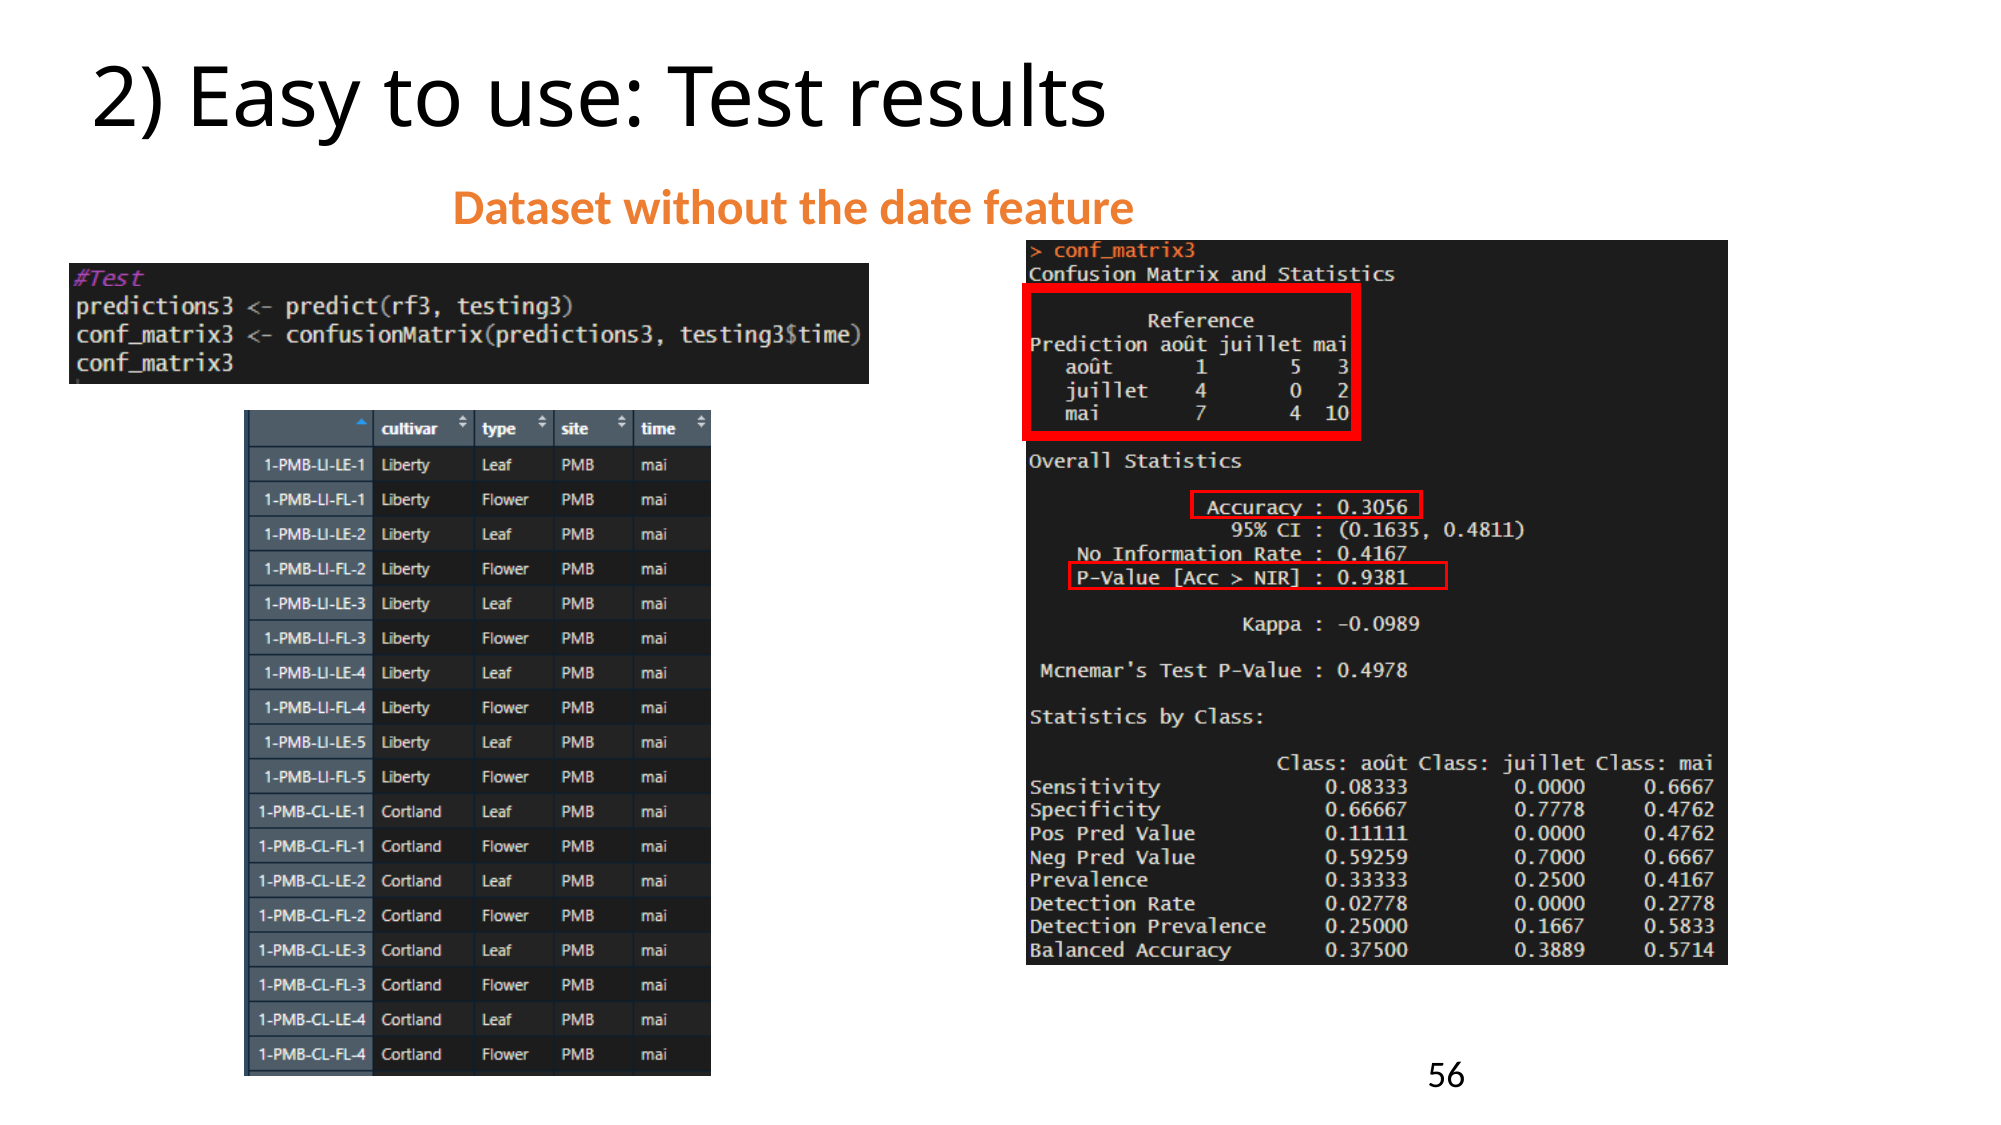

2) Easy to use: Test results
Dataset without the date feature